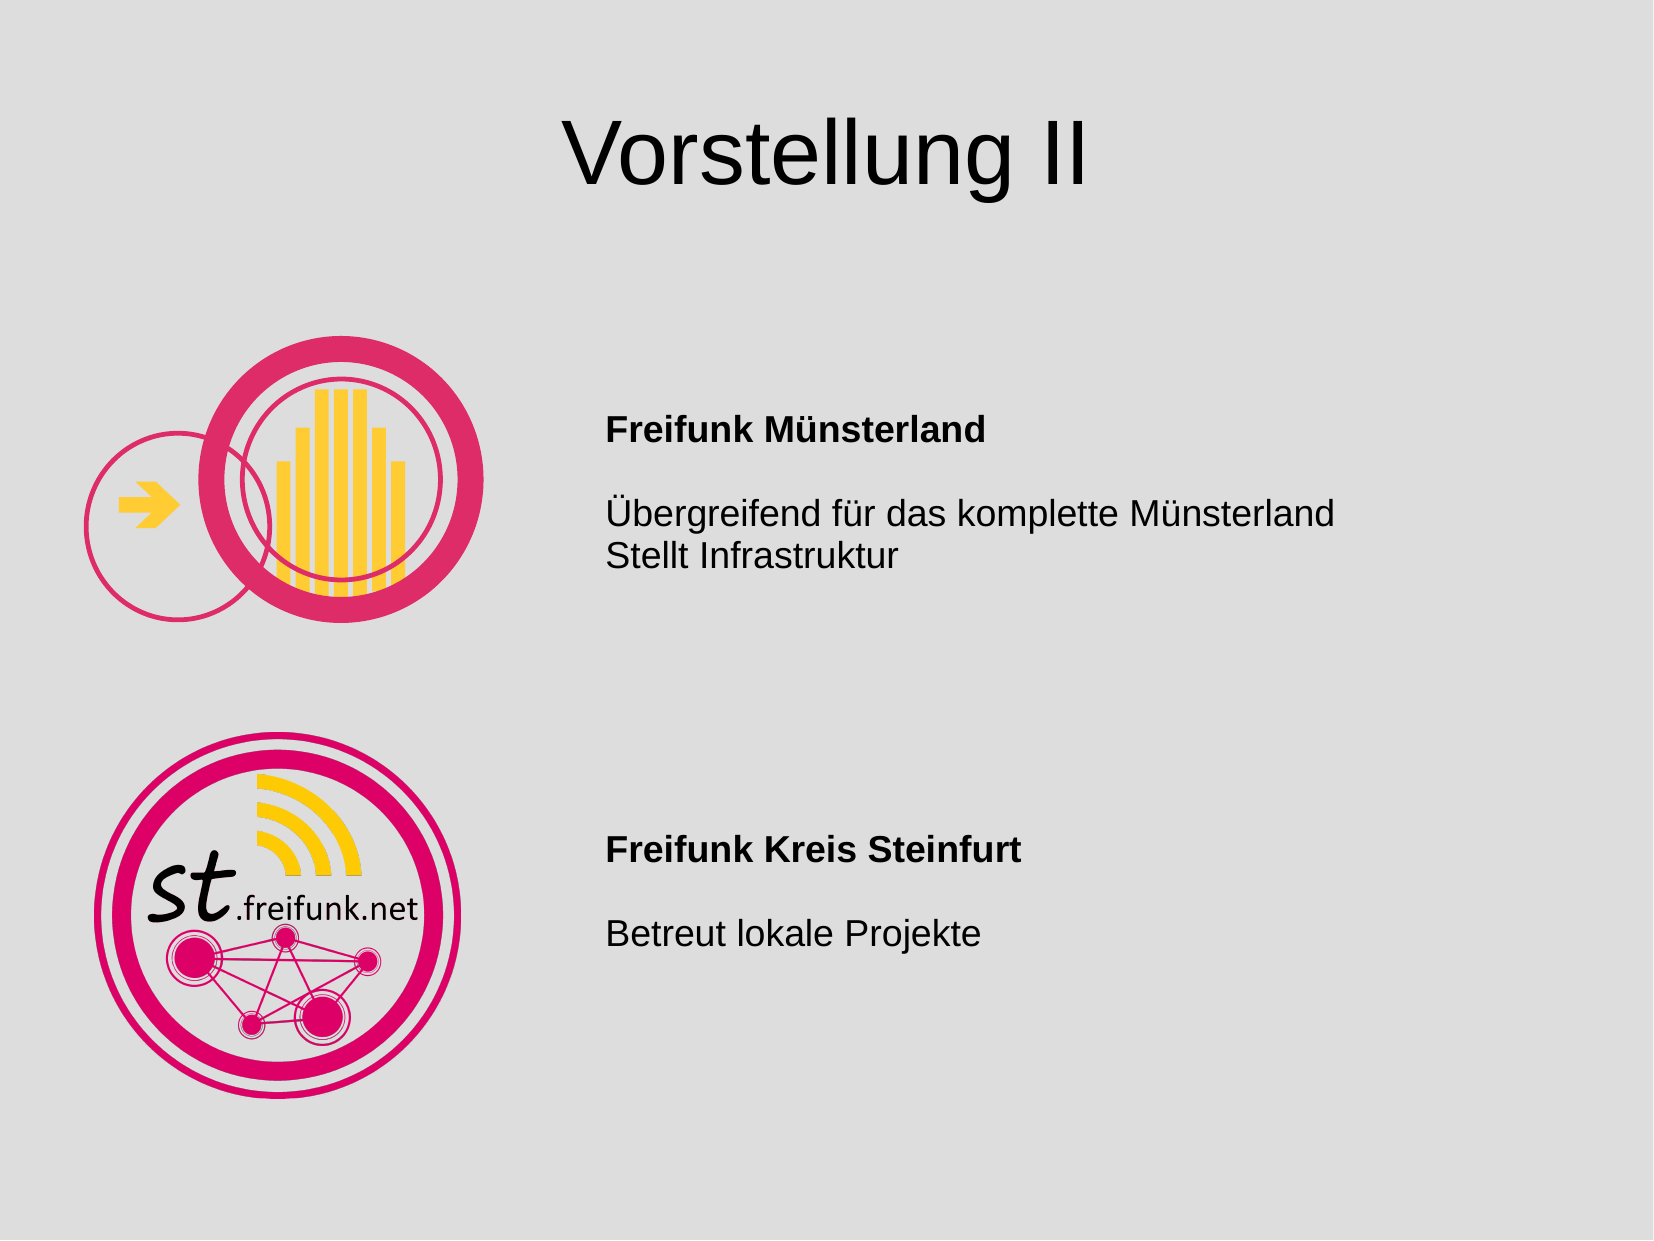

# Vorstellung II
Freifunk Münsterland
Übergreifend für das komplette Münsterland
Stellt Infrastruktur
Freifunk Kreis Steinfurt
Betreut lokale Projekte